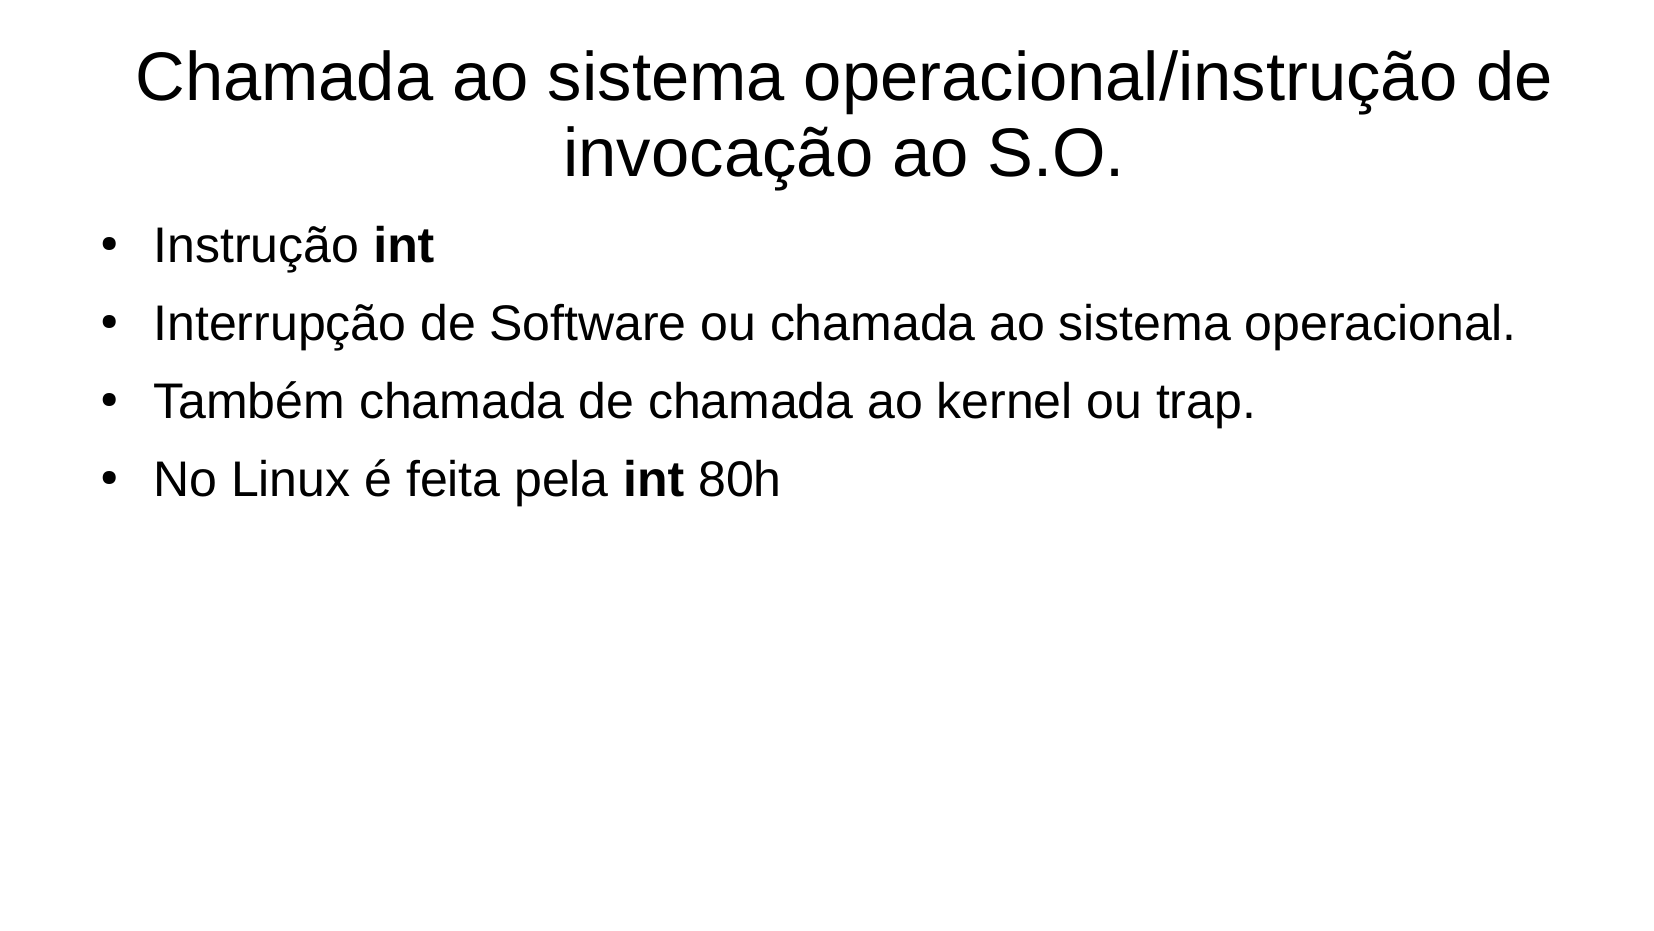

# Chamada ao sistema operacional/instrução de invocação ao S.O.
Instrução int
Interrupção de Software ou chamada ao sistema operacional.
Também chamada de chamada ao kernel ou trap.
No Linux é feita pela int 80h